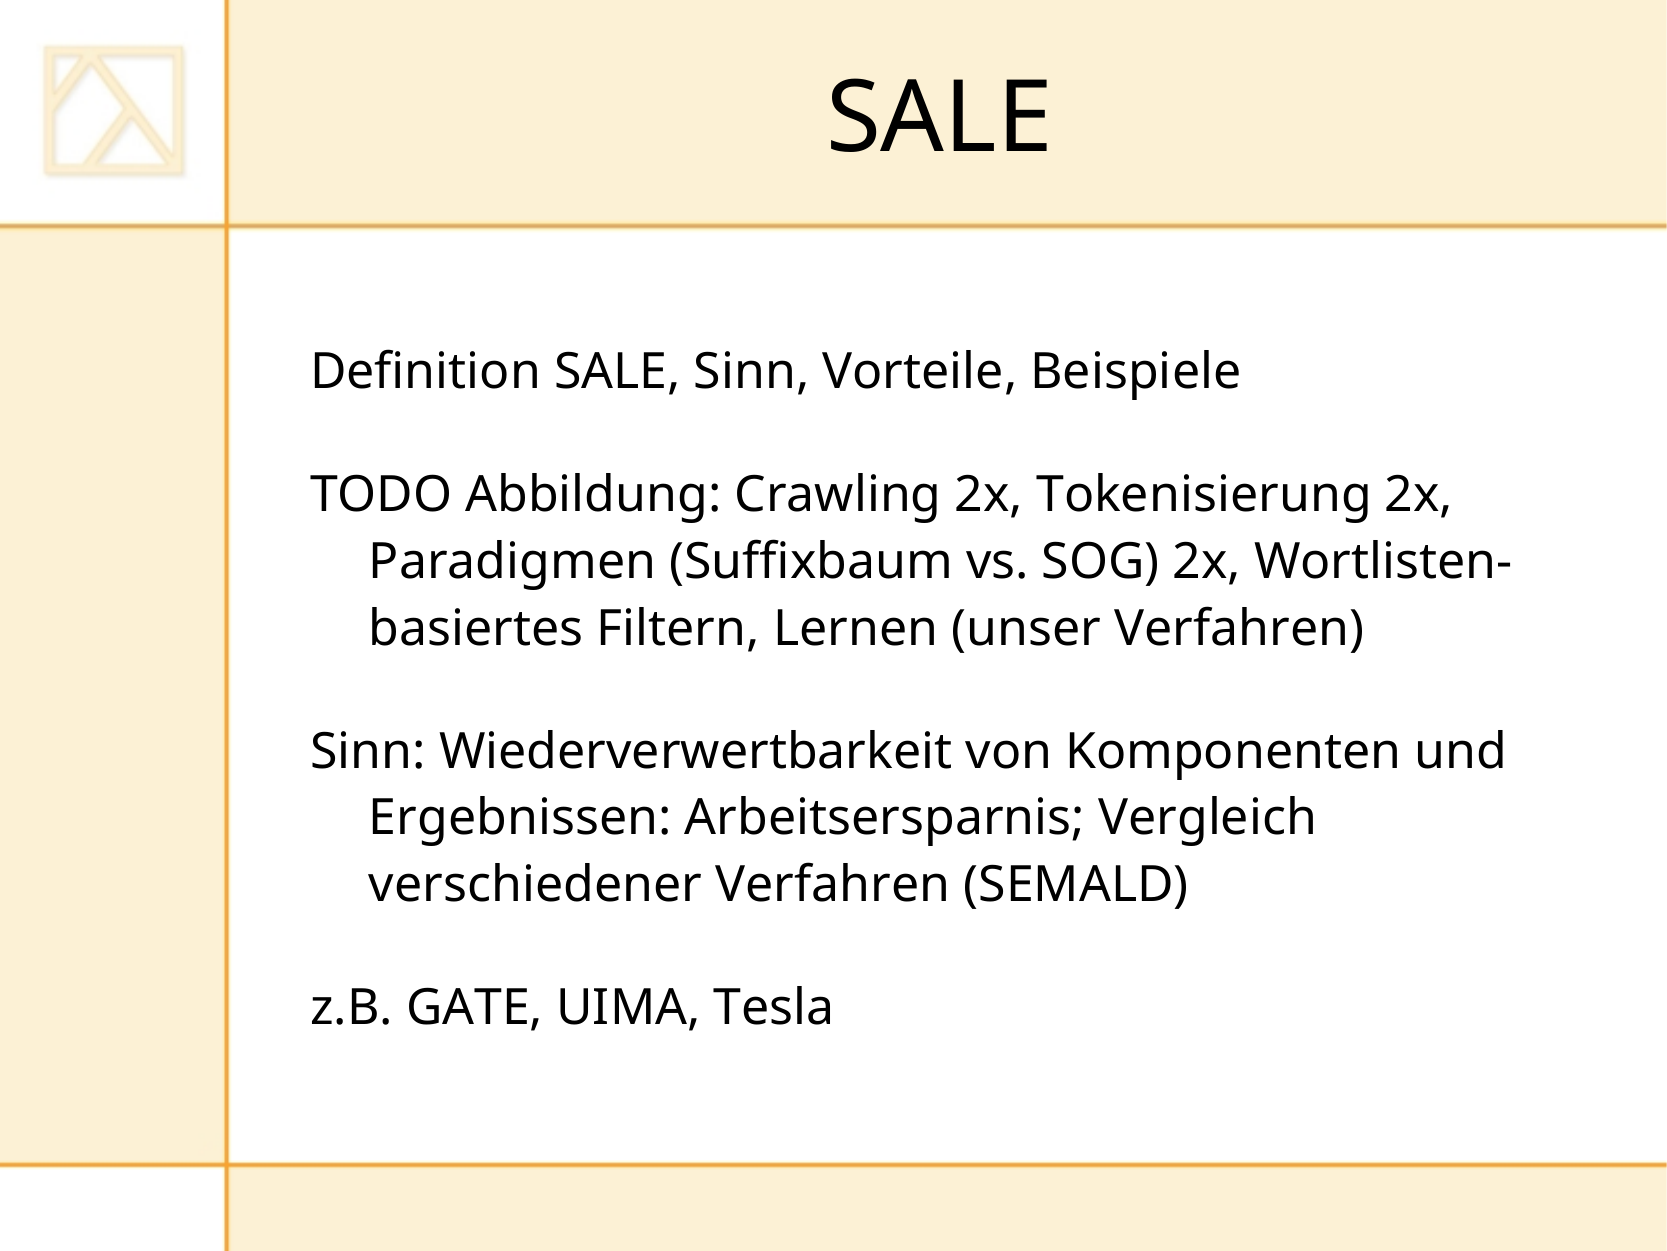

# SALE
Definition SALE, Sinn, Vorteile, Beispiele
TODO Abbildung: Crawling 2x, Tokenisierung 2x, Paradigmen (Suffixbaum vs. SOG) 2x, Wortlisten-basiertes Filtern, Lernen (unser Verfahren)
Sinn: Wiederverwertbarkeit von Komponenten und Ergebnissen: Arbeitsersparnis; Vergleich verschiedener Verfahren (SEMALD)
z.B. GATE, UIMA, Tesla